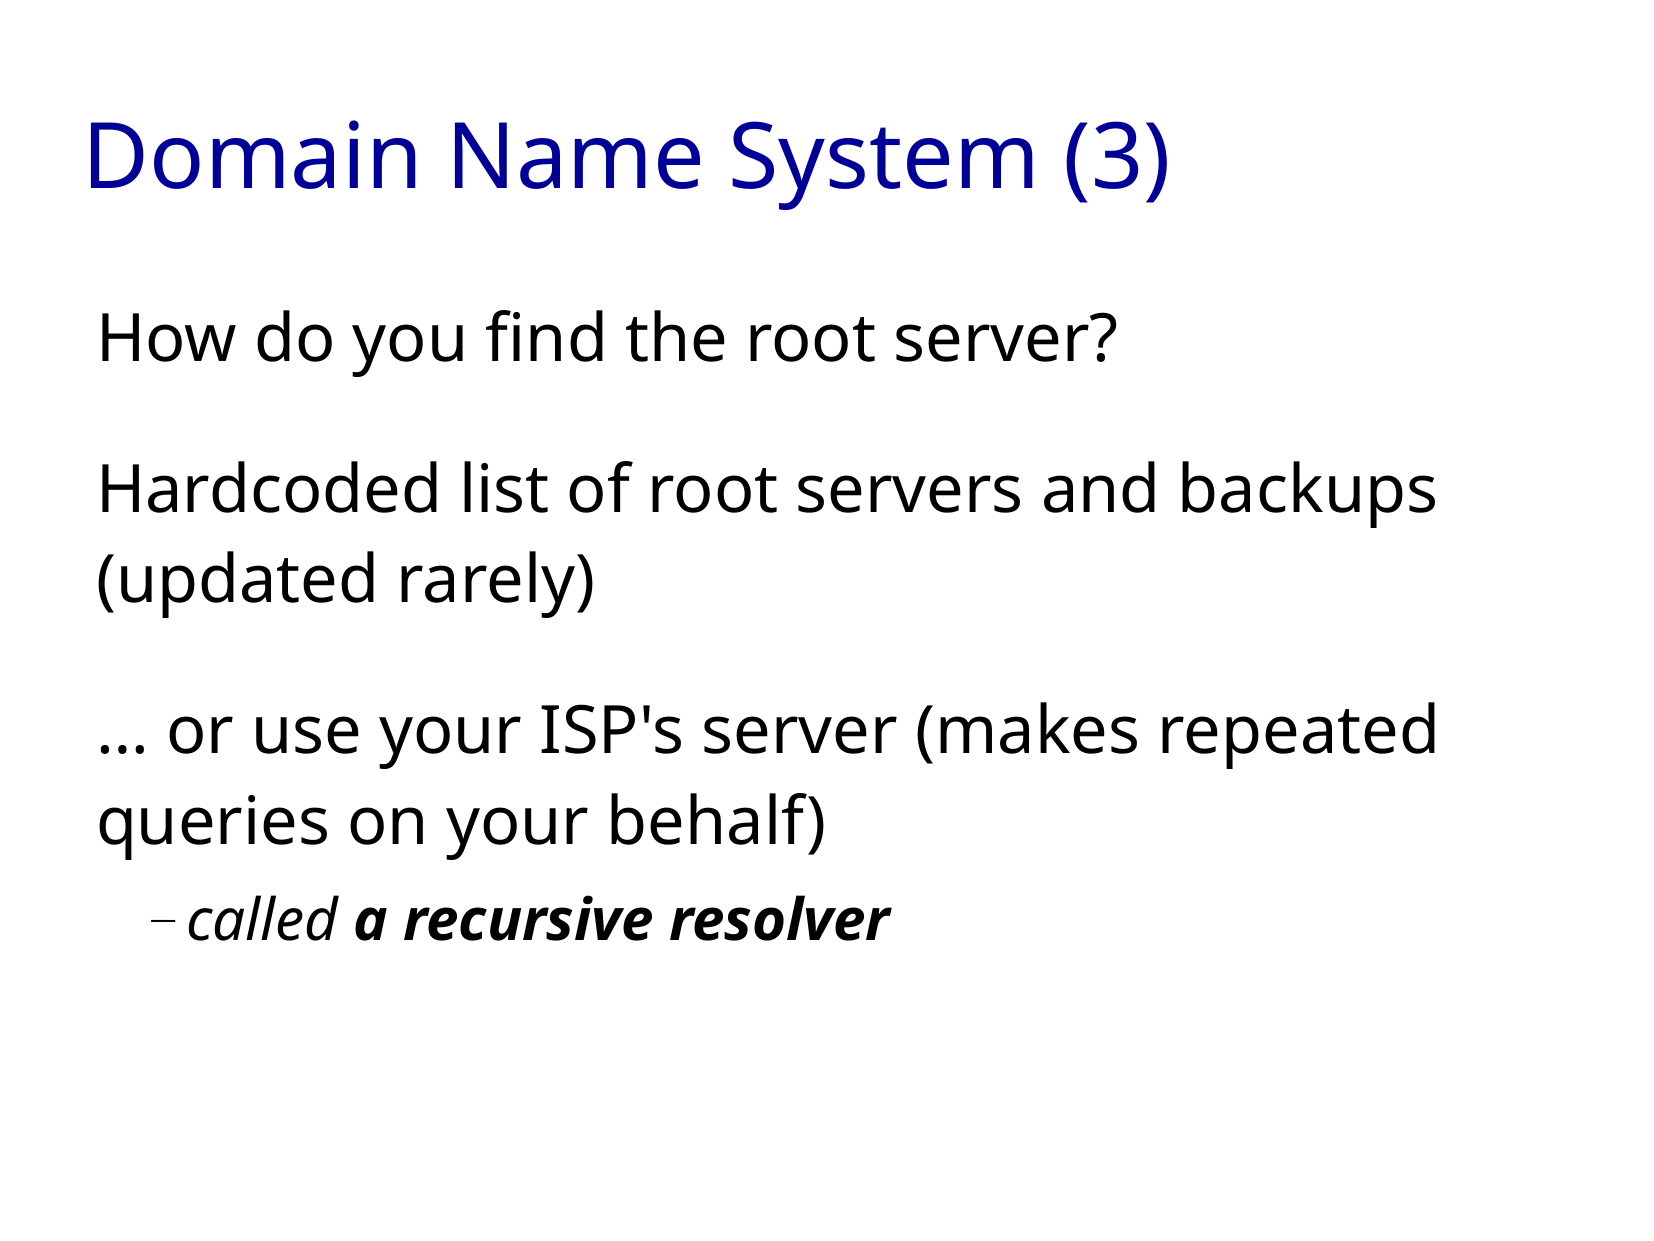

# Domain Name System (3)
How do you find the root server?
Hardcoded list of root servers and backups (updated rarely)
… or use your ISP's server (makes repeated queries on your behalf)
called a recursive resolver